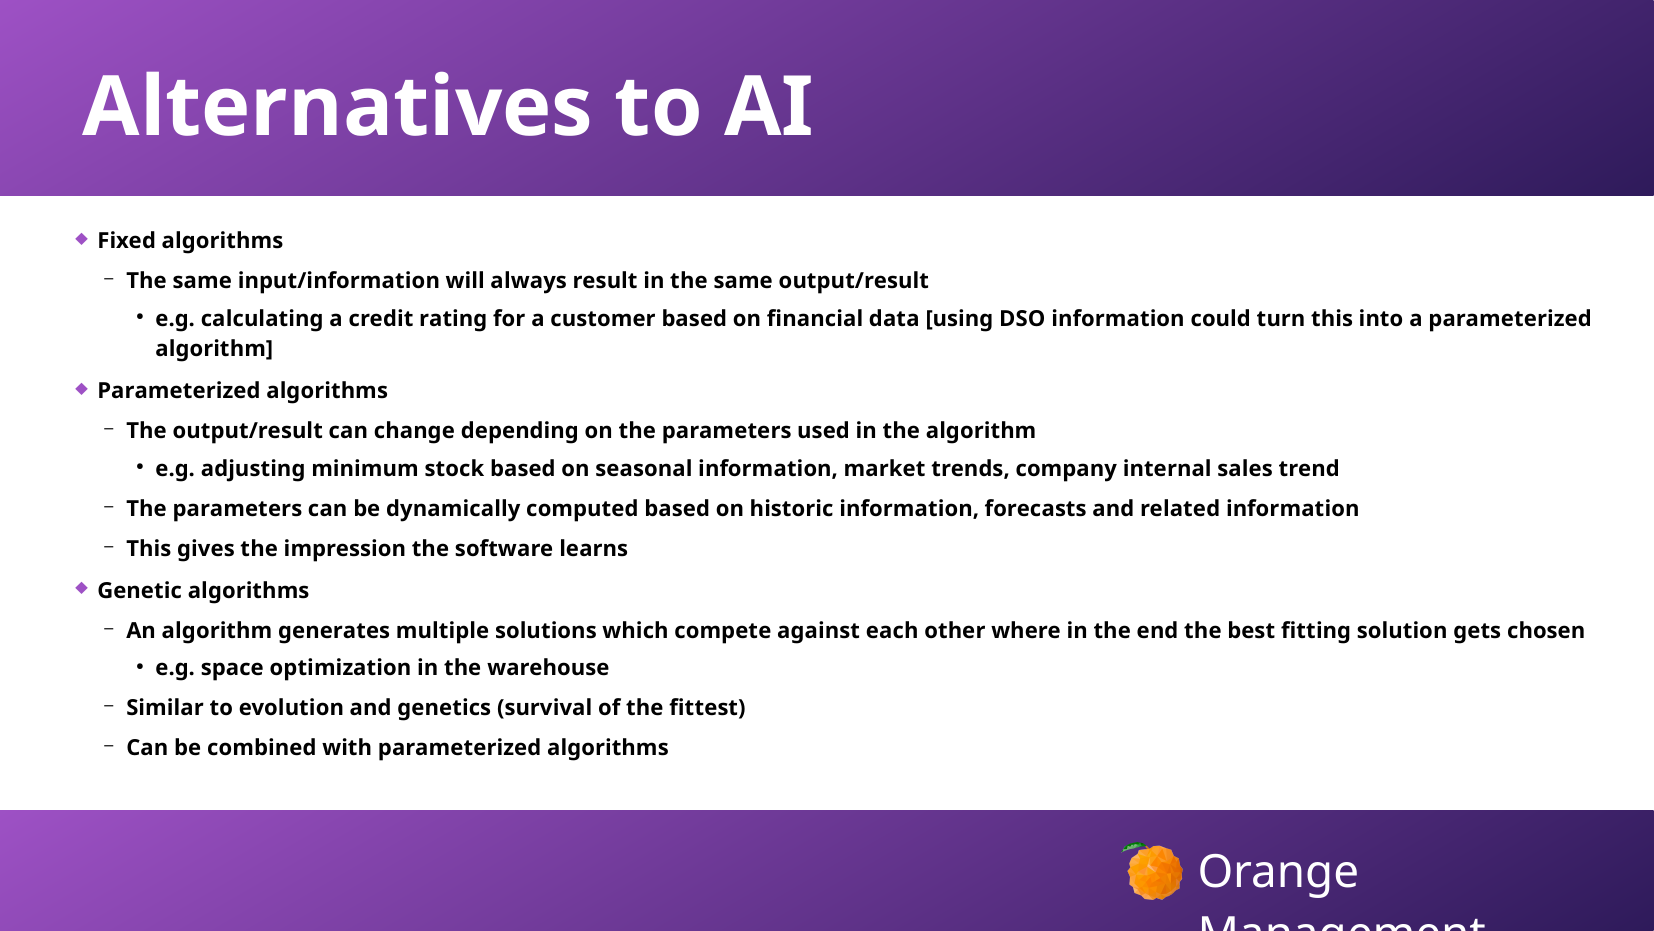

# Alternatives to AI
Fixed algorithms
The same input/information will always result in the same output/result
e.g. calculating a credit rating for a customer based on financial data [using DSO information could turn this into a parameterized algorithm]
Parameterized algorithms
The output/result can change depending on the parameters used in the algorithm
e.g. adjusting minimum stock based on seasonal information, market trends, company internal sales trend
The parameters can be dynamically computed based on historic information, forecasts and related information
This gives the impression the software learns
Genetic algorithms
An algorithm generates multiple solutions which compete against each other where in the end the best fitting solution gets chosen
e.g. space optimization in the warehouse
Similar to evolution and genetics (survival of the fittest)
Can be combined with parameterized algorithms
Orange Management